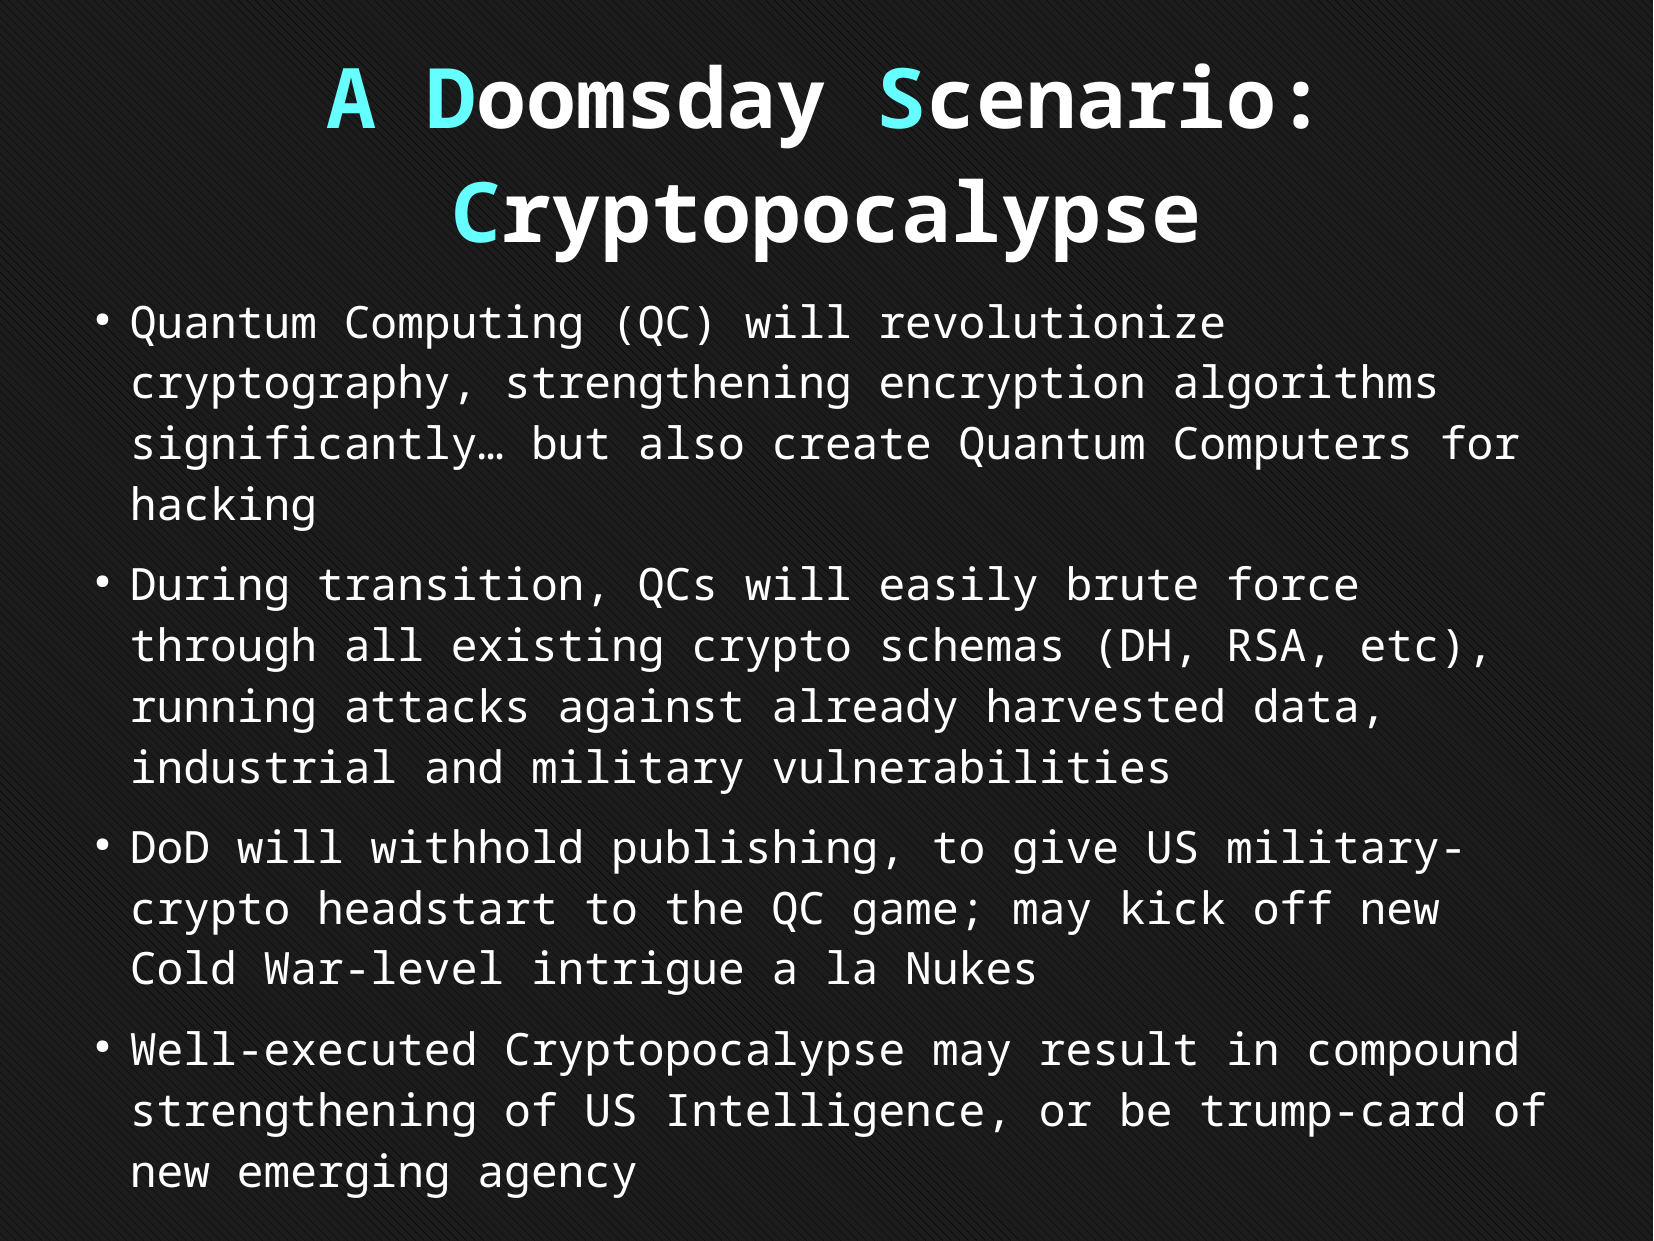

# A Doomsday Scenario: Cryptopocalypse
Quantum Computing (QC) will revolutionize cryptography, strengthening encryption algorithms significantly… but also create Quantum Computers for hacking
During transition, QCs will easily brute force through all existing crypto schemas (DH, RSA, etc), running attacks against already harvested data, industrial and military vulnerabilities
DoD will withhold publishing, to give US military-crypto headstart to the QC game; may kick off new Cold War-level intrigue a la Nukes
Well-executed Cryptopocalypse may result in compound strengthening of US Intelligence, or be trump-card of new emerging agency